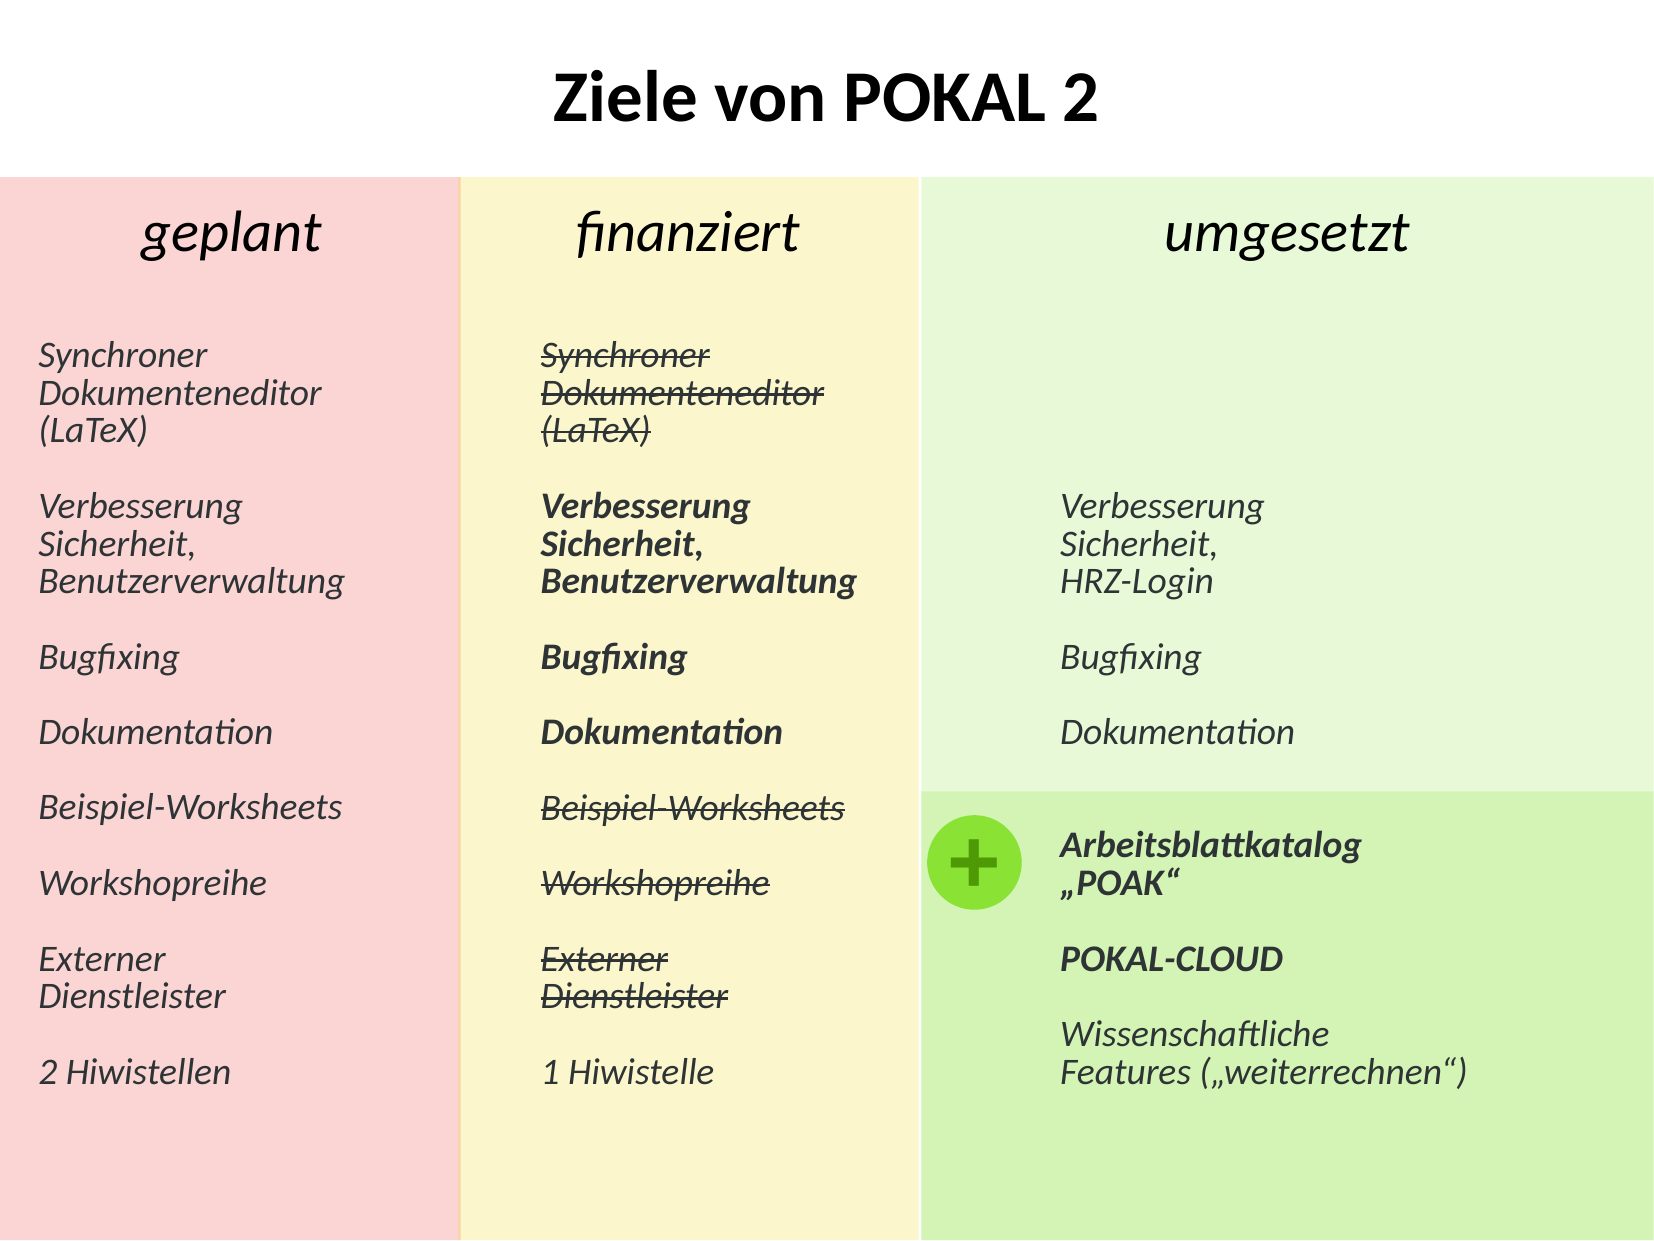

Ziele von POKAL 2
geplant
finanziert
umgesetzt
Synchroner
Dokumenteneditor
(LaTeX)
Verbesserung
Sicherheit,
Benutzerverwaltung
Bugfixing
Dokumentation
Beispiel-Worksheets
Workshopreihe
Externer
Dienstleister
2 Hiwistellen
Verbesserung
Sicherheit,
HRZ-Login
Bugfixing
Dokumentation
Arbeitsblattkatalog
„POAK“
POKAL-CLOUD
Wissenschaftliche
Features („weiterrechnen“)
Synchroner
Dokumenteneditor
(LaTeX)
Verbesserung
Sicherheit,
Benutzerverwaltung
Bugfixing
Dokumentation
Beispiel-Worksheets
Workshopreihe
Externer
Dienstleister
1 Hiwistelle
+